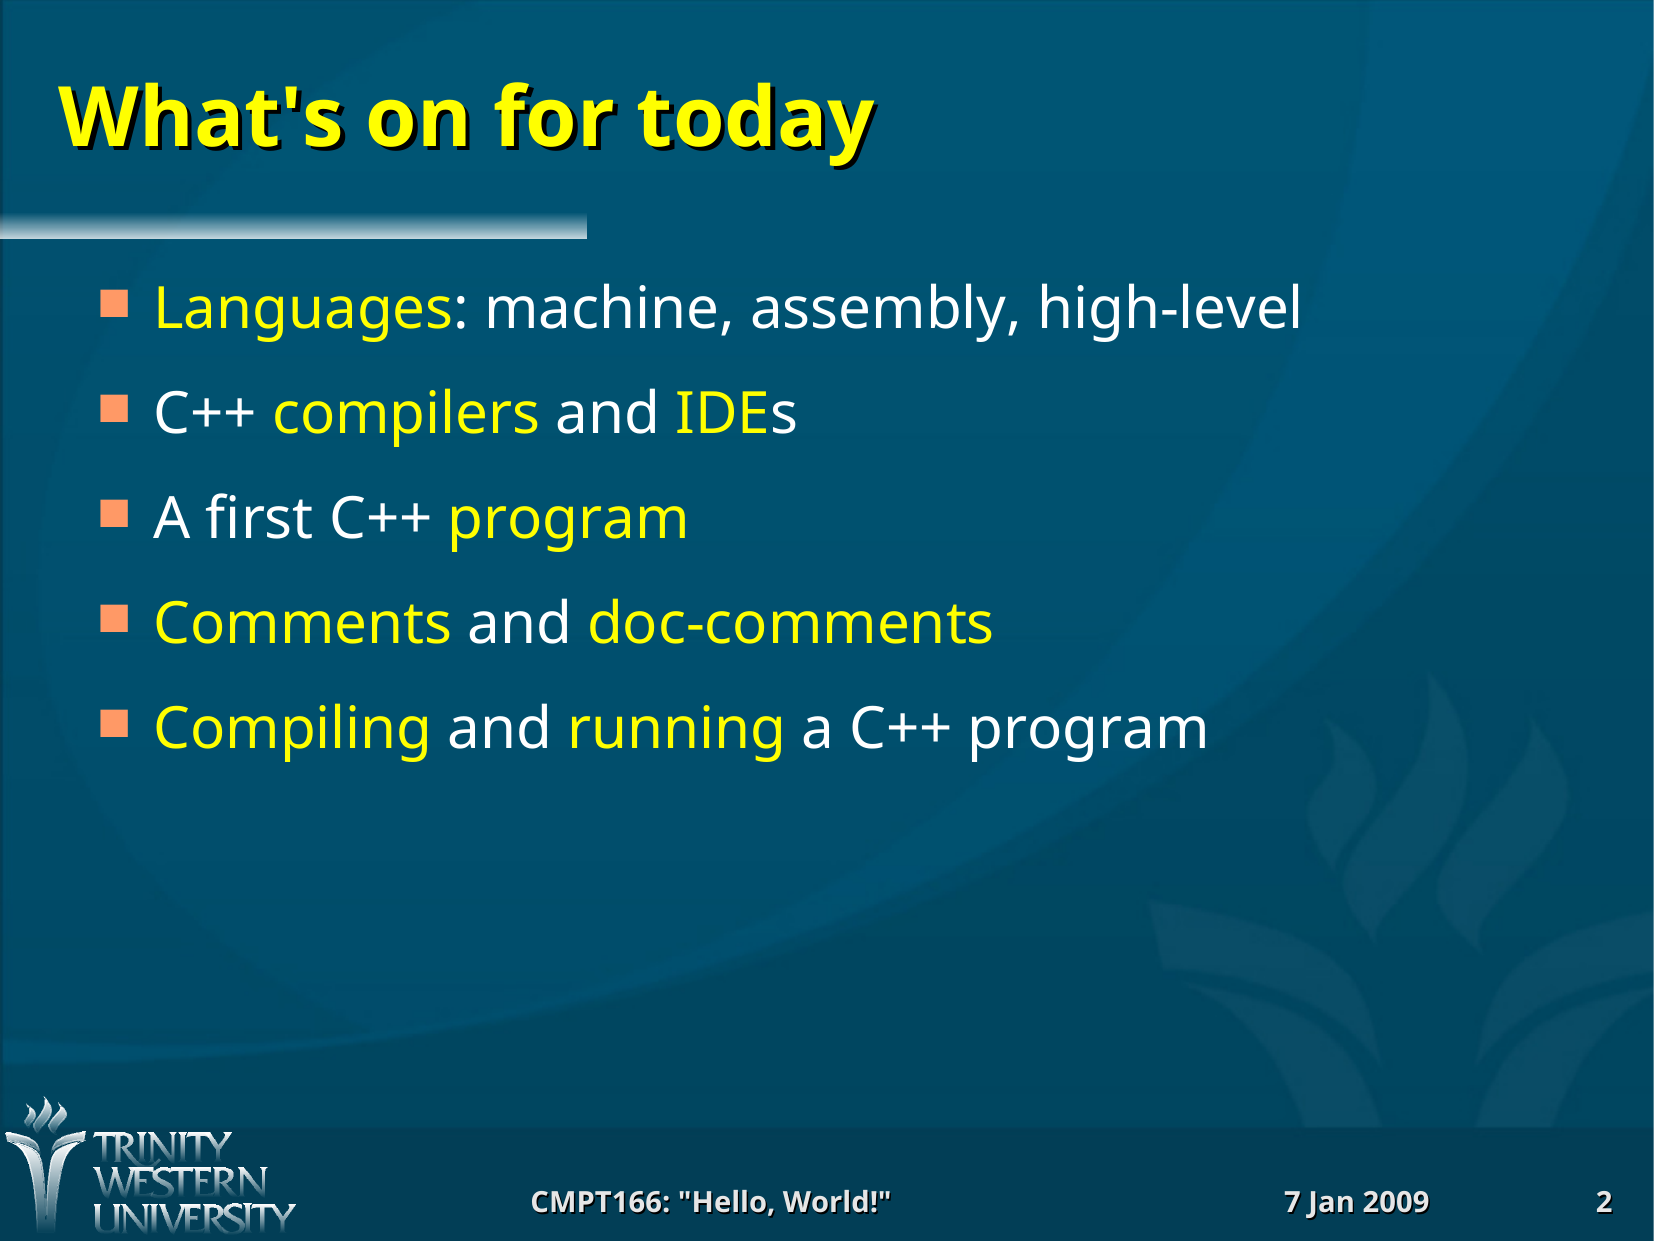

# What's on for today
Languages: machine, assembly, high-level
C++ compilers and IDEs
A first C++ program
Comments and doc-comments
Compiling and running a C++ program
CMPT166: "Hello, World!"
7 Jan 2009
2